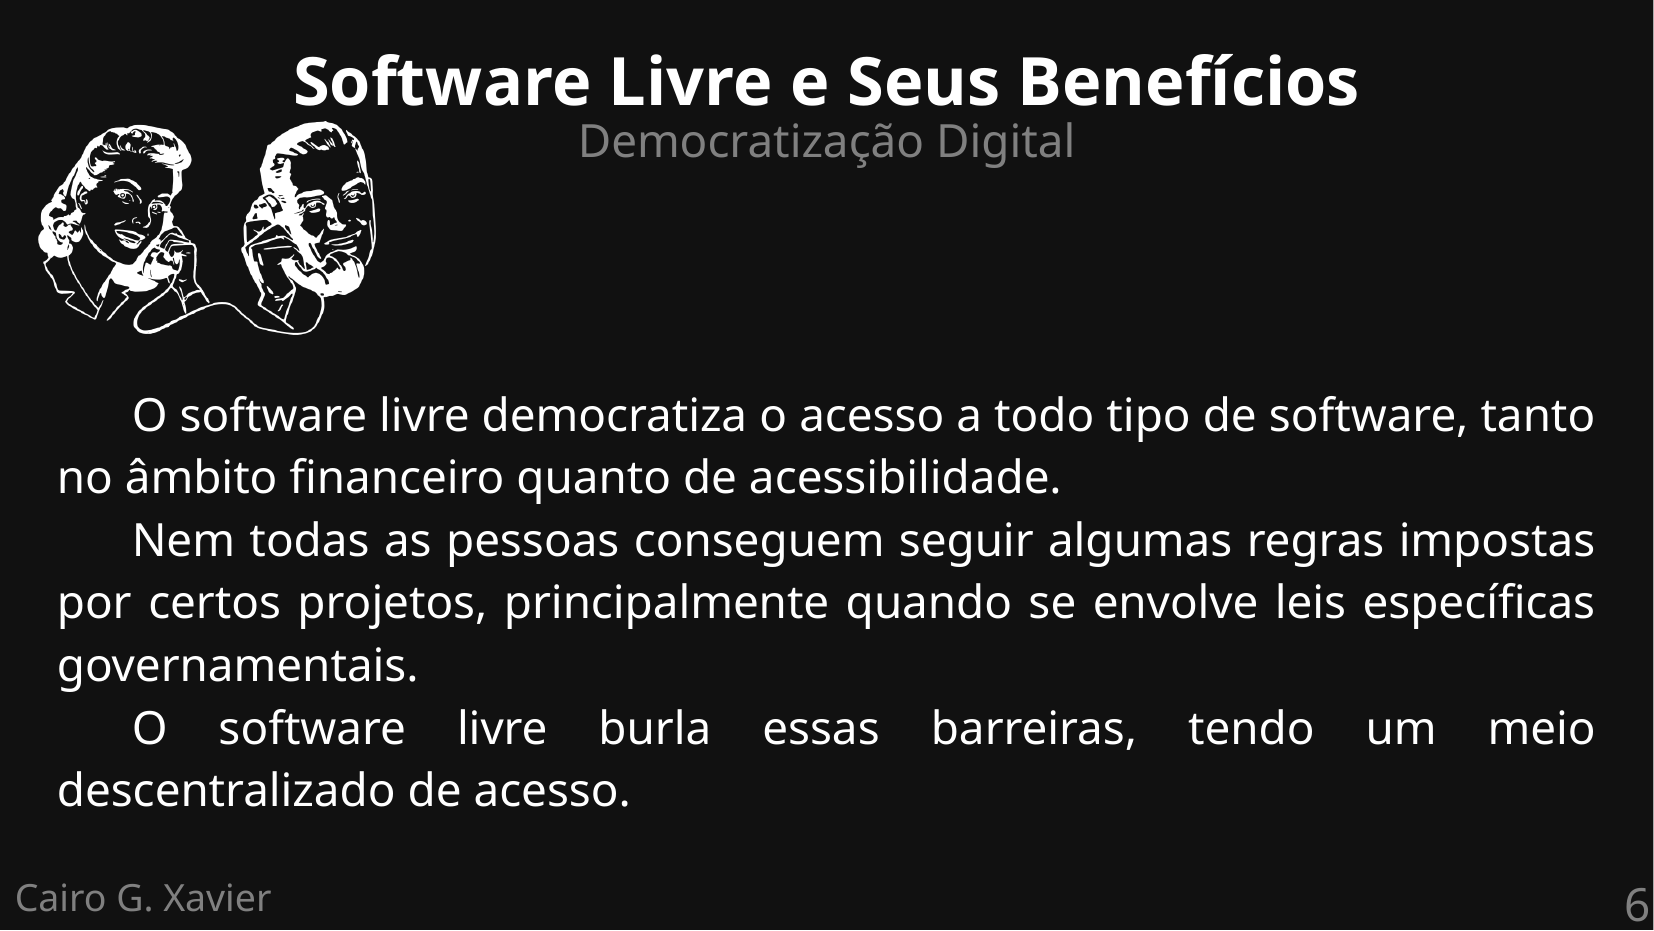

Software Livre e Seus Benefícios
Democratização Digital
	O software livre democratiza o acesso a todo tipo de software, tanto no âmbito financeiro quanto de acessibilidade.
	Nem todas as pessoas conseguem seguir algumas regras impostas por certos projetos, principalmente quando se envolve leis específicas governamentais.
	O software livre burla essas barreiras, tendo um meio descentralizado de acesso.
Cairo G. Xavier